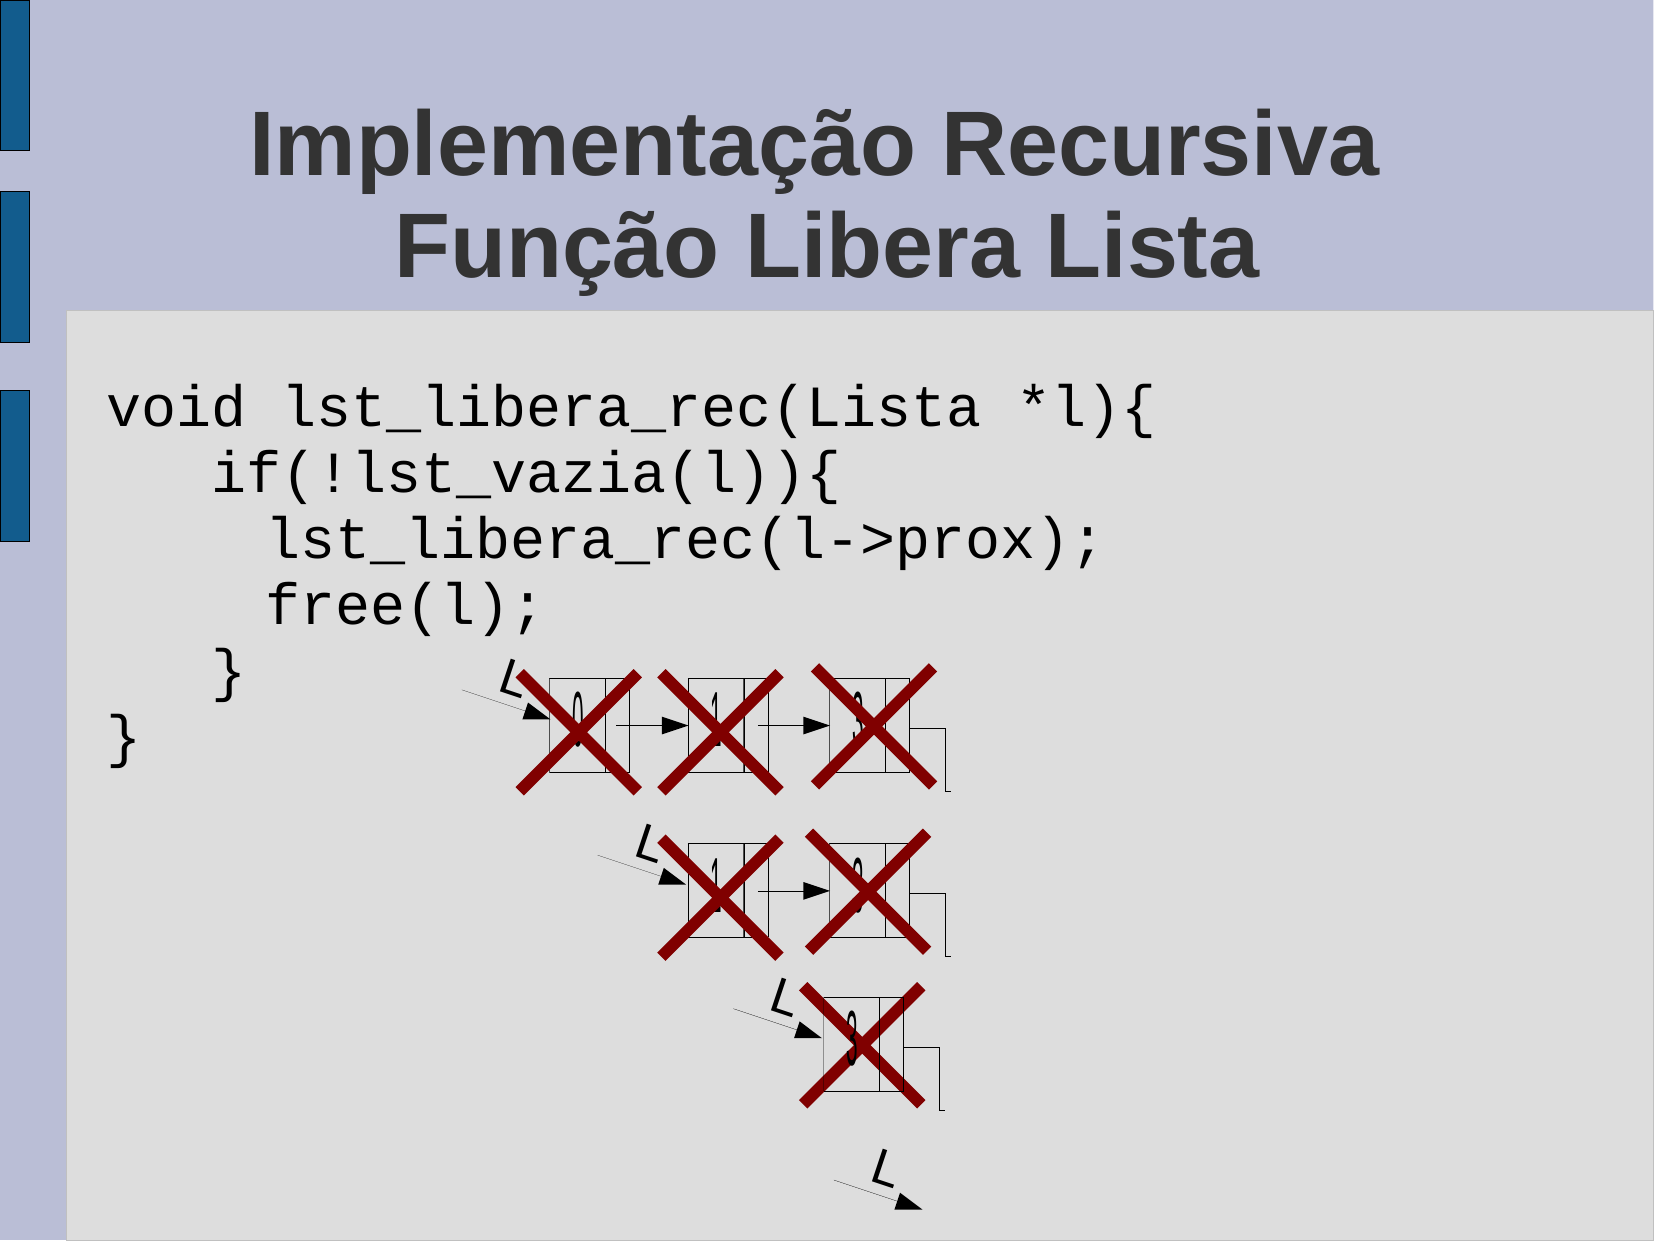

# Implementação Recursiva Função Libera Lista
void lst_libera_rec(Lista *l){
 if(!lst_vazia(l)){
lst_libera_rec(l->prox);
free(l);
 }
}
L
L
L
L